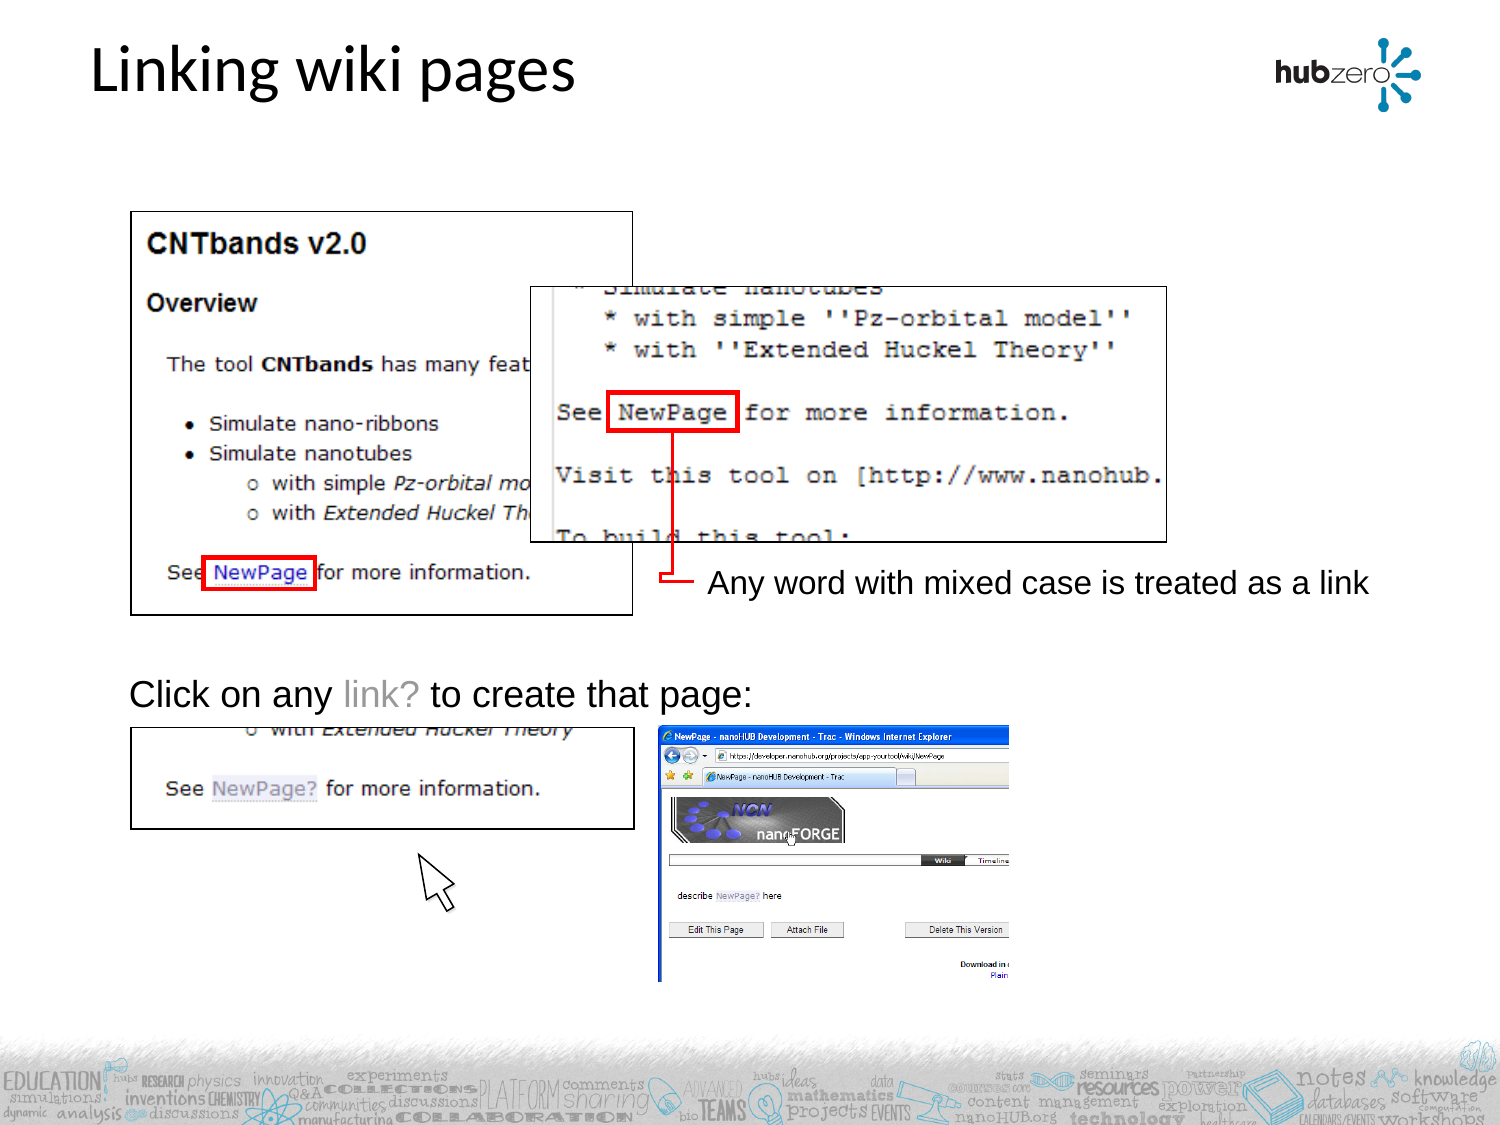

Linking wiki pages
Any word with mixed case is treated as a link
Click on any link? to create that page: